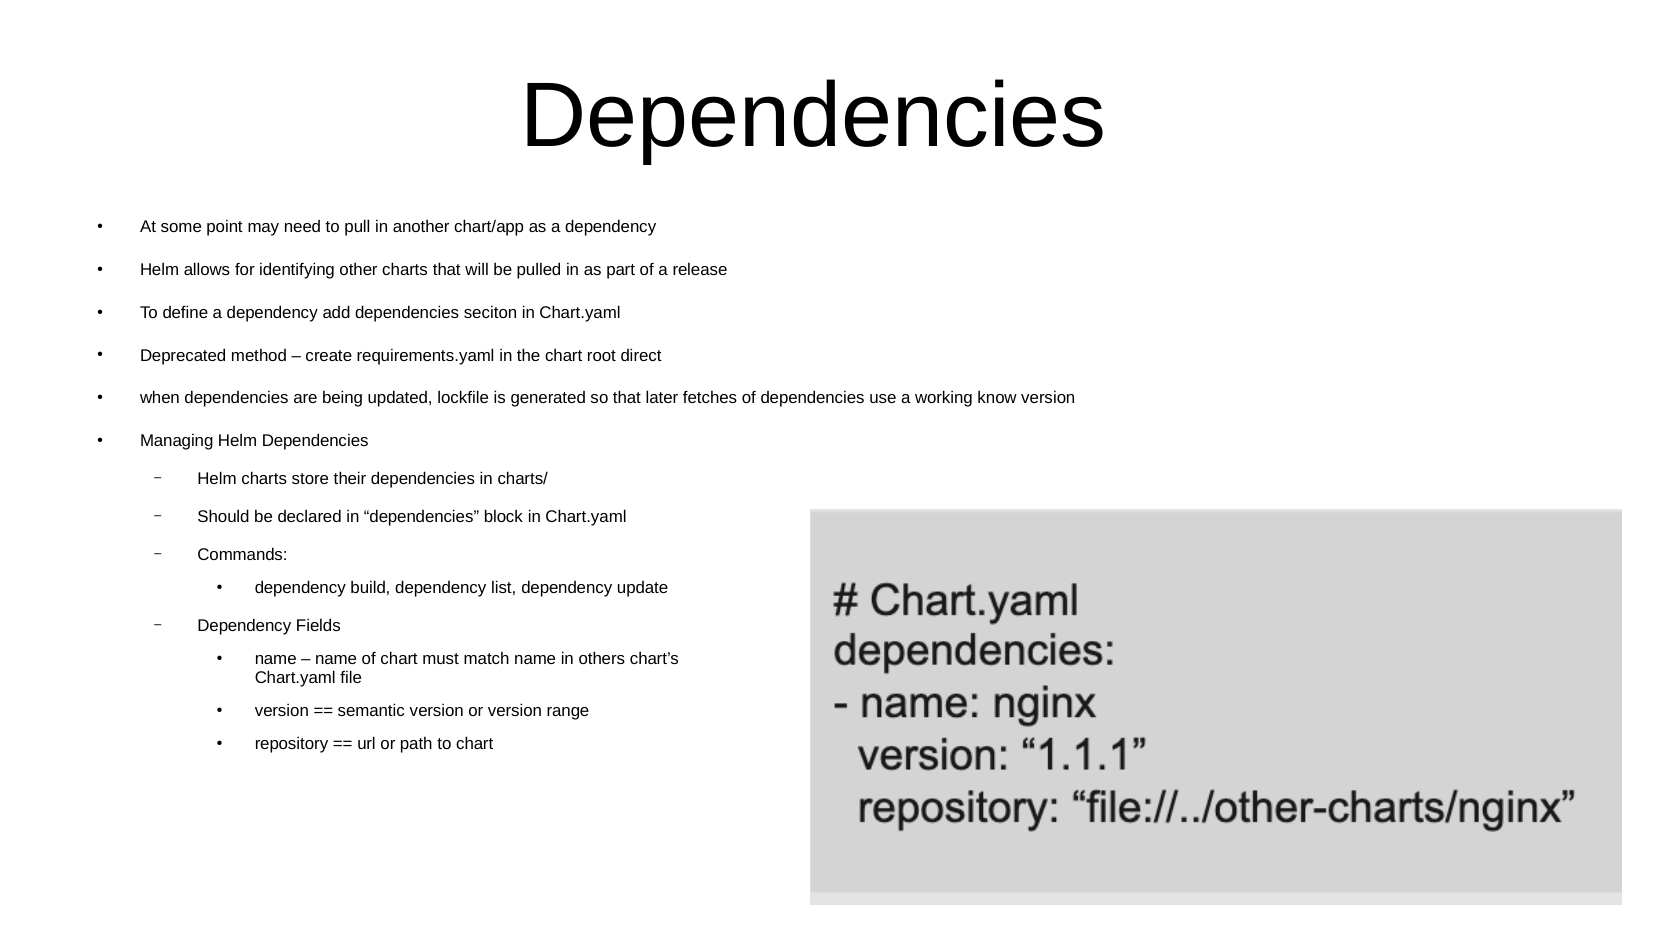

# Dependencies
At some point may need to pull in another chart/app as a dependency
Helm allows for identifying other charts that will be pulled in as part of a release
To define a dependency add dependencies seciton in Chart.yaml
Deprecated method – create requirements.yaml in the chart root direct
when dependencies are being updated, lockfile is generated so that later fetches of dependencies use a working know version
Managing Helm Dependencies
Helm charts store their dependencies in charts/
Should be declared in “dependencies” block in Chart.yaml
Commands:
dependency build, dependency list, dependency update
Dependency Fields
name – name of chart must match name in others chart’s
Chart.yaml file
version == semantic version or version range
repository == url or path to chart